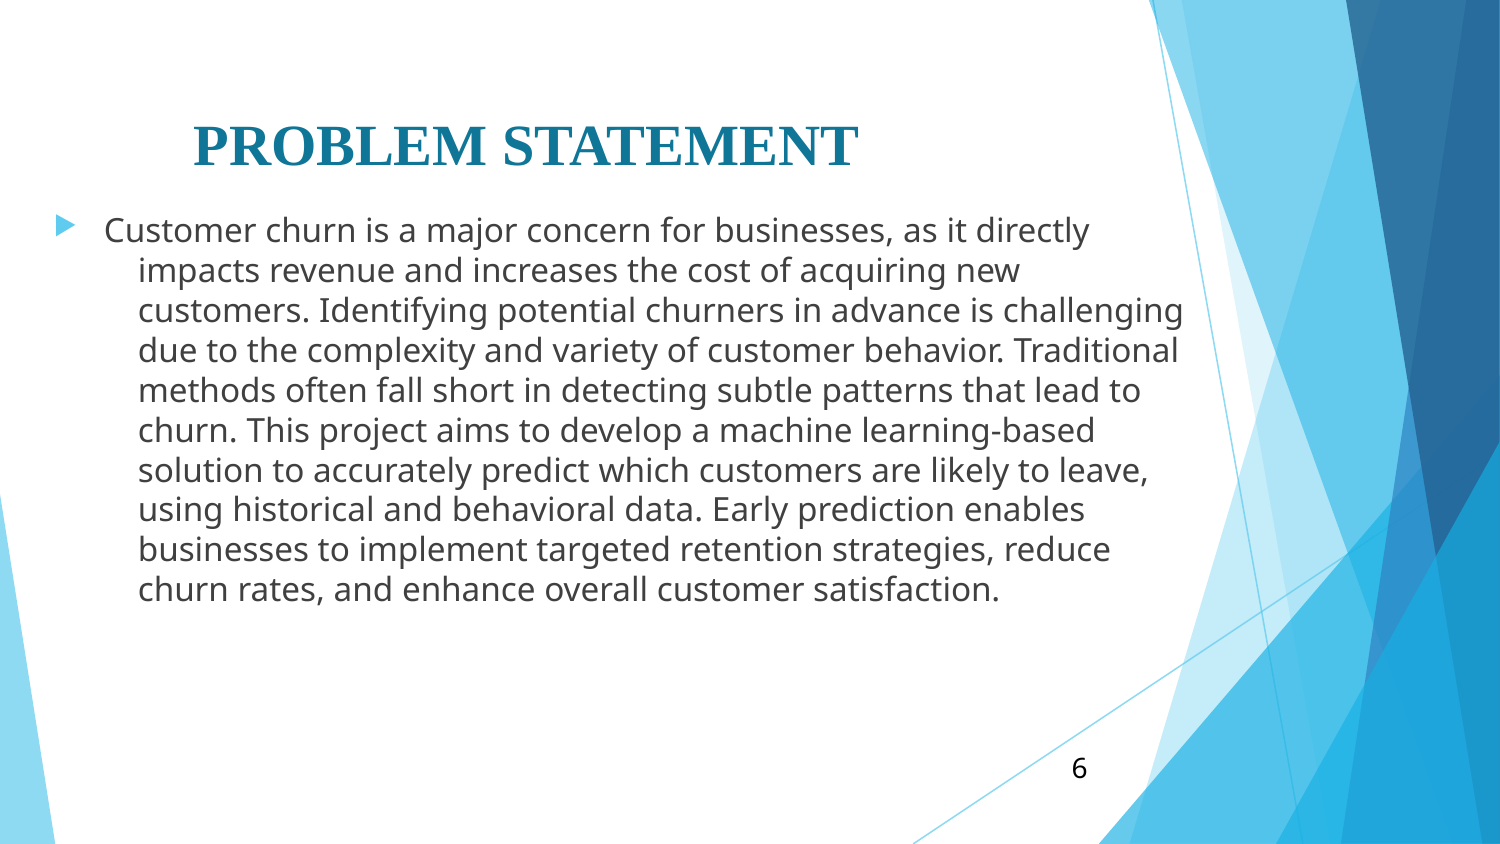

# PROBLEM STATEMENT
 Customer churn is a major concern for businesses, as it directly impacts revenue and increases the cost of acquiring new customers. Identifying potential churners in advance is challenging due to the complexity and variety of customer behavior. Traditional methods often fall short in detecting subtle patterns that lead to churn. This project aims to develop a machine learning-based solution to accurately predict which customers are likely to leave, using historical and behavioral data. Early prediction enables businesses to implement targeted retention strategies, reduce churn rates, and enhance overall customer satisfaction.